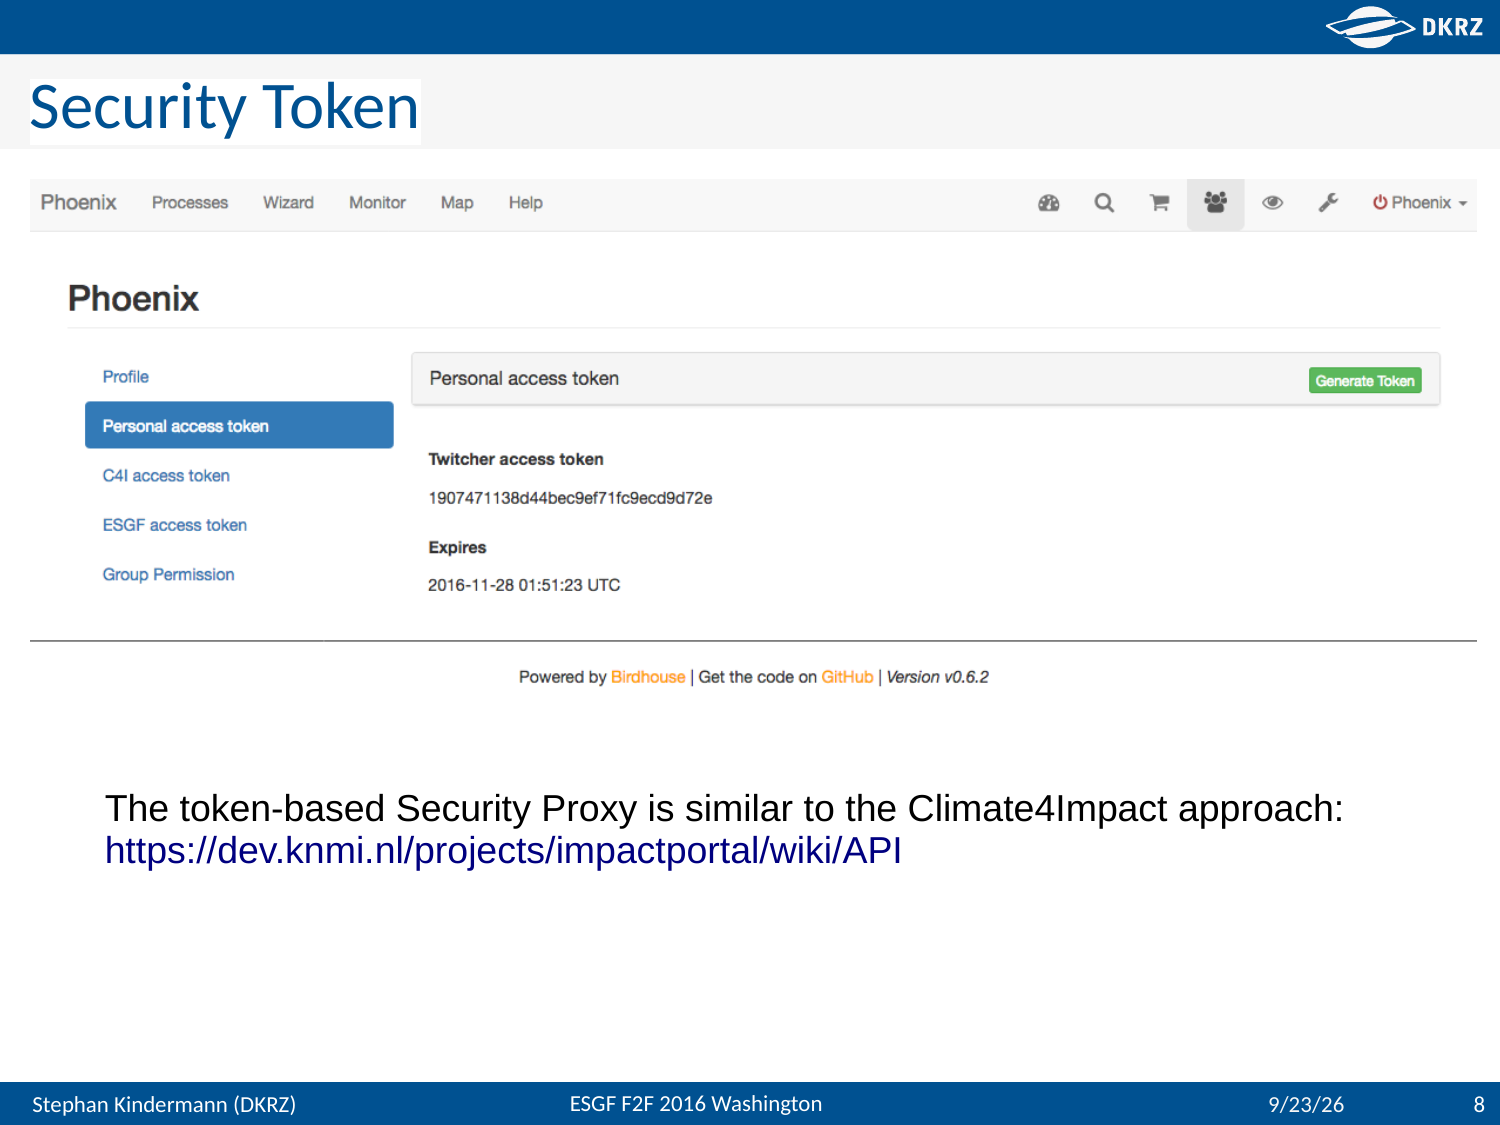

# Security Token
The token-based Security Proxy is similar to the Climate4Impact approach:
https://dev.knmi.nl/projects/impactportal/wiki/API